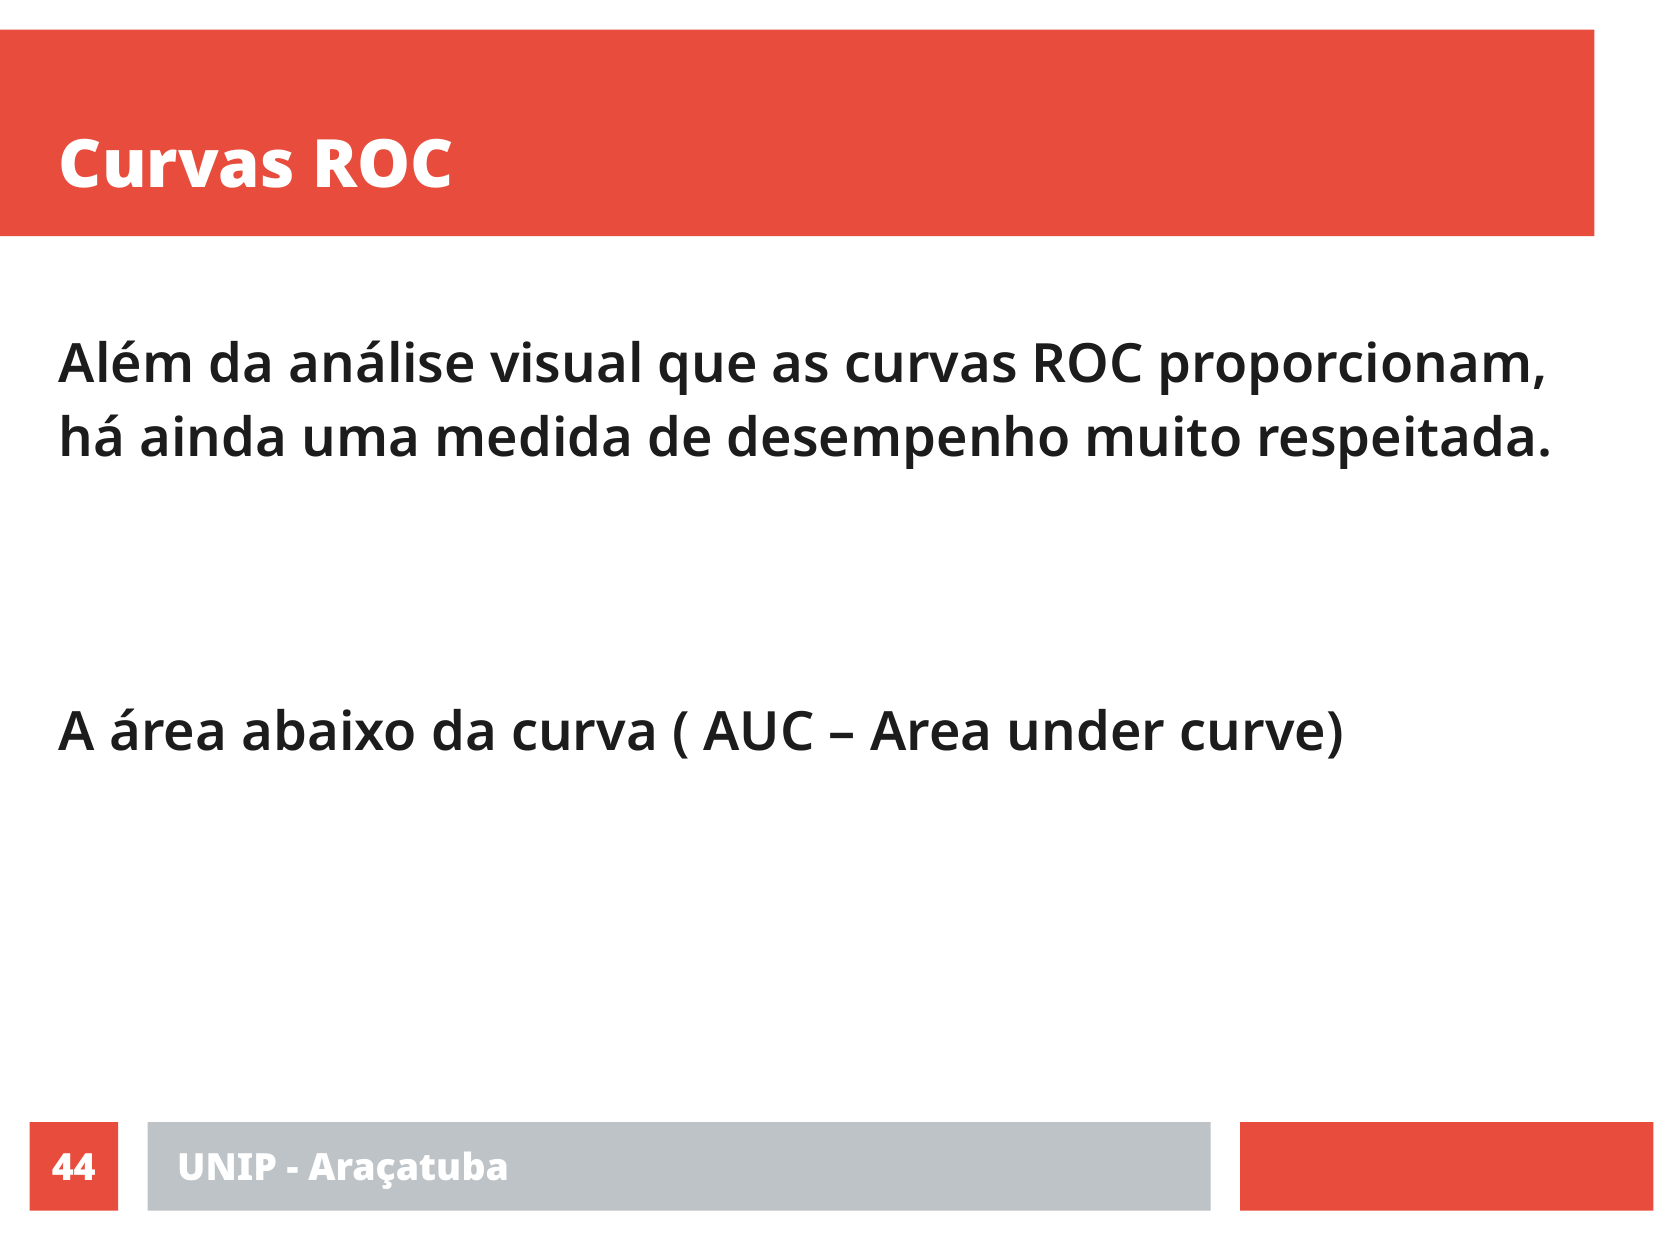

# Curvas ROC
Além da análise visual que as curvas ROC proporcionam, há ainda uma medida de desempenho muito respeitada.
A área abaixo da curva ( AUC – Area under curve)
44
UNIP - Araçatuba